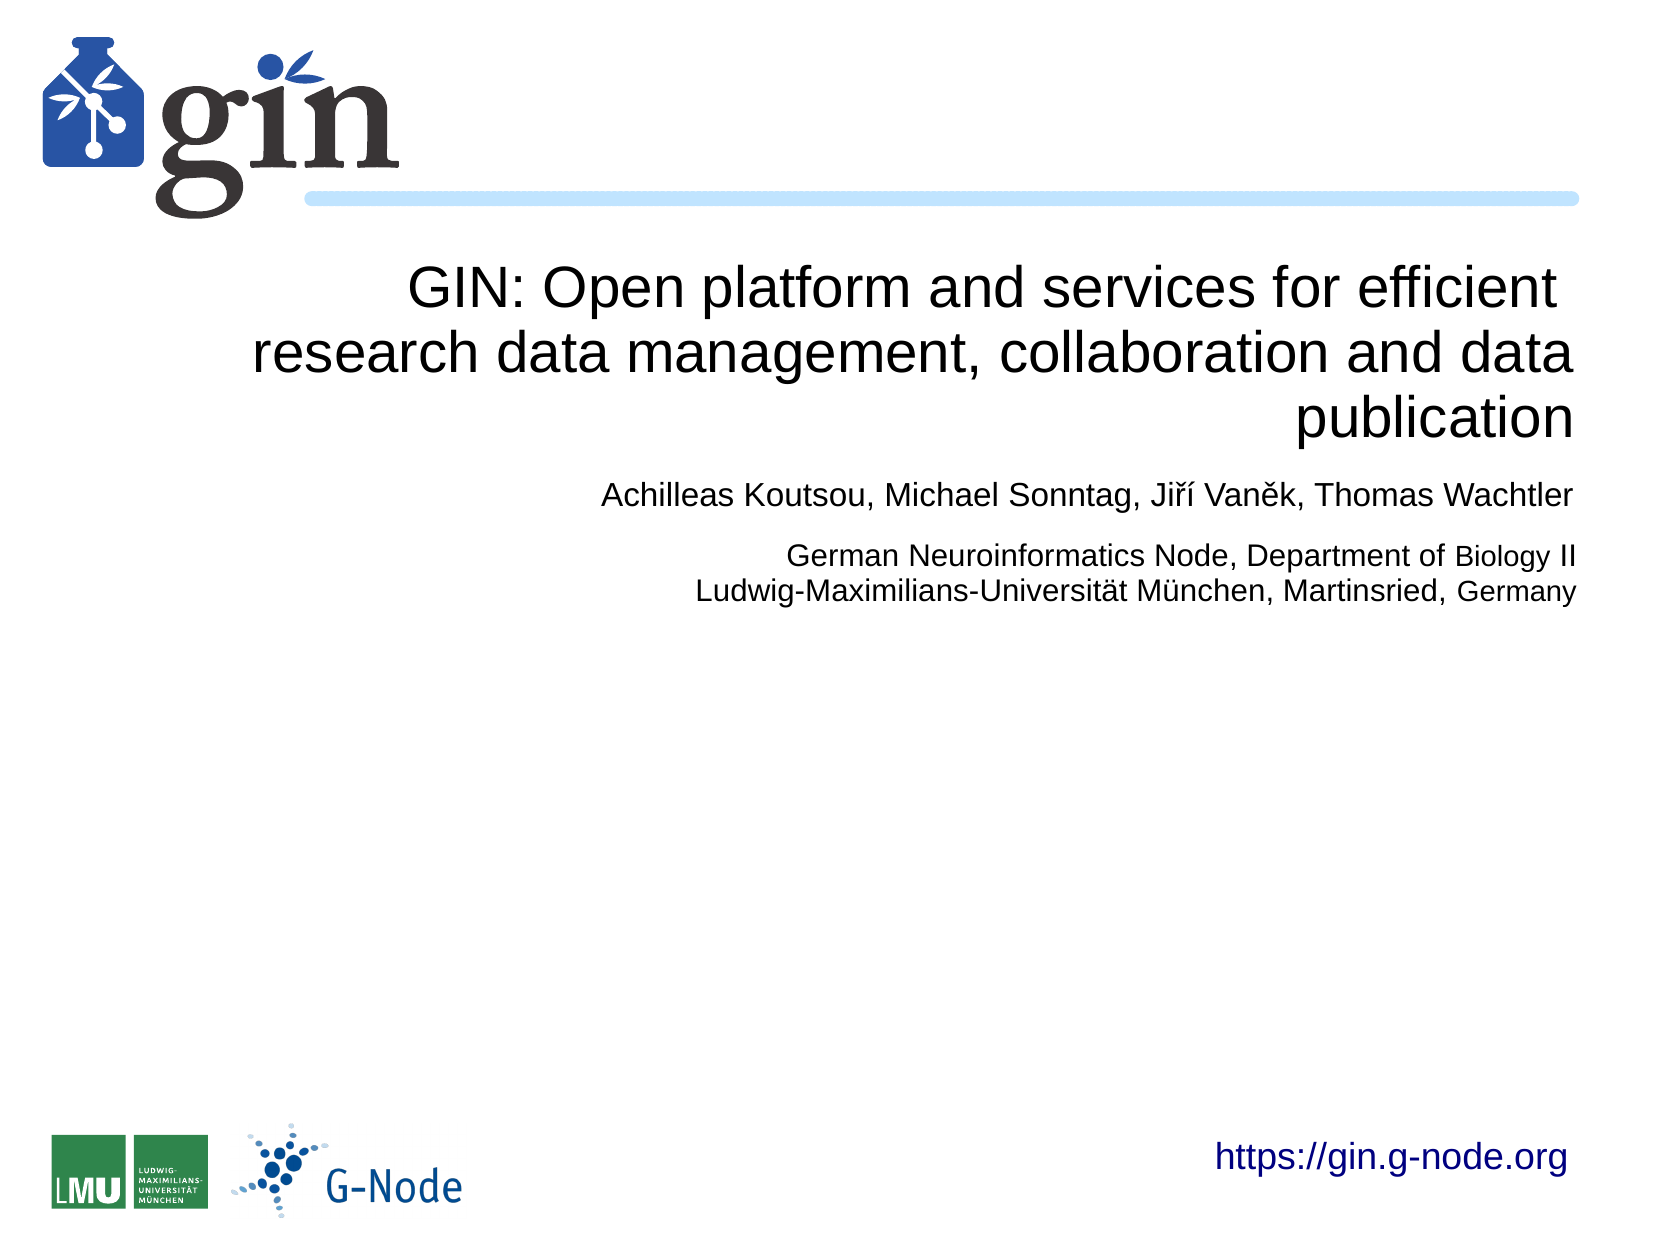

GIN: Open platform and services for efficient
research data management, collaboration and data publication
Achilleas Koutsou, Michael Sonntag, Jiří Vaněk, Thomas Wachtler
German Neuroinformatics Node, Department of Biology II
Ludwig-Maximilians-Universität München, Martinsried, Germany
https://gin.g-node.org